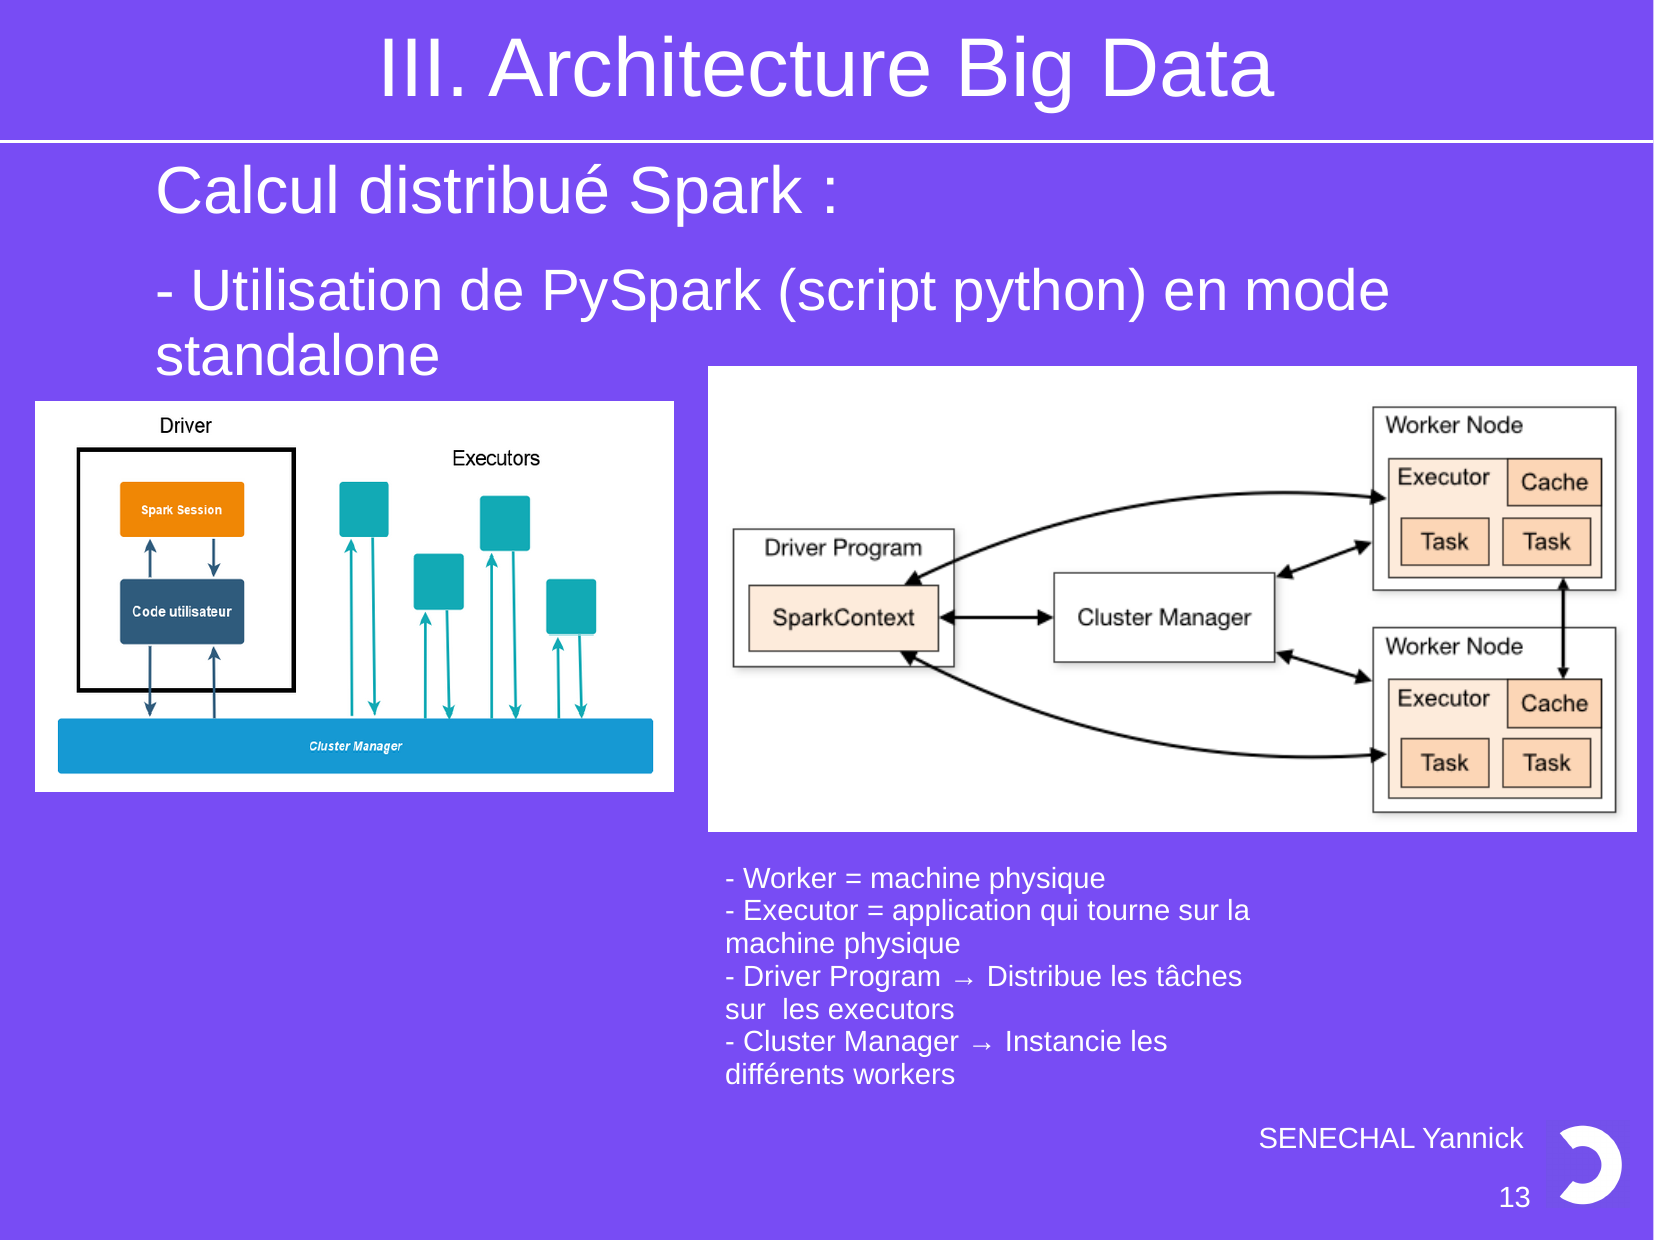

# III. Architecture Big Data
Calcul distribué Spark :
- Utilisation de PySpark (script python) en mode standalone
- Worker = machine physique
- Executor = application qui tourne sur la machine physique
- Driver Program → Distribue les tâches sur les executors
- Cluster Manager → Instancie les différents workers
SENECHAL Yannick
13